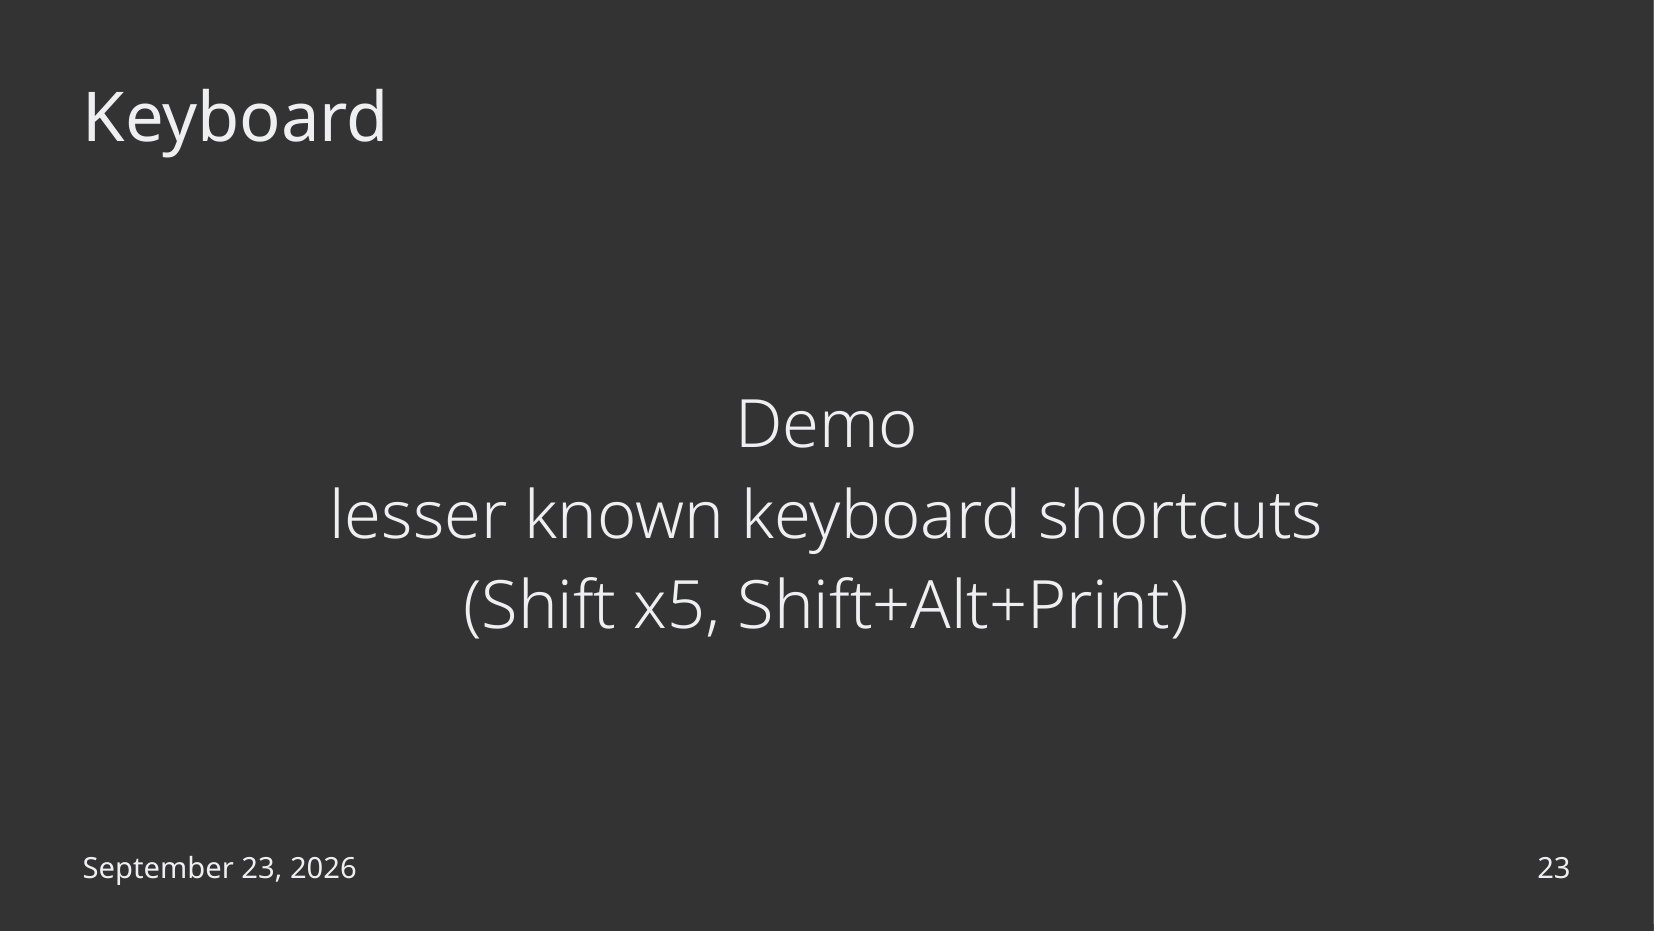

# Keyboard
Demo
lesser known keyboard shortcuts
(Shift x5, Shift+Alt+Print)
23